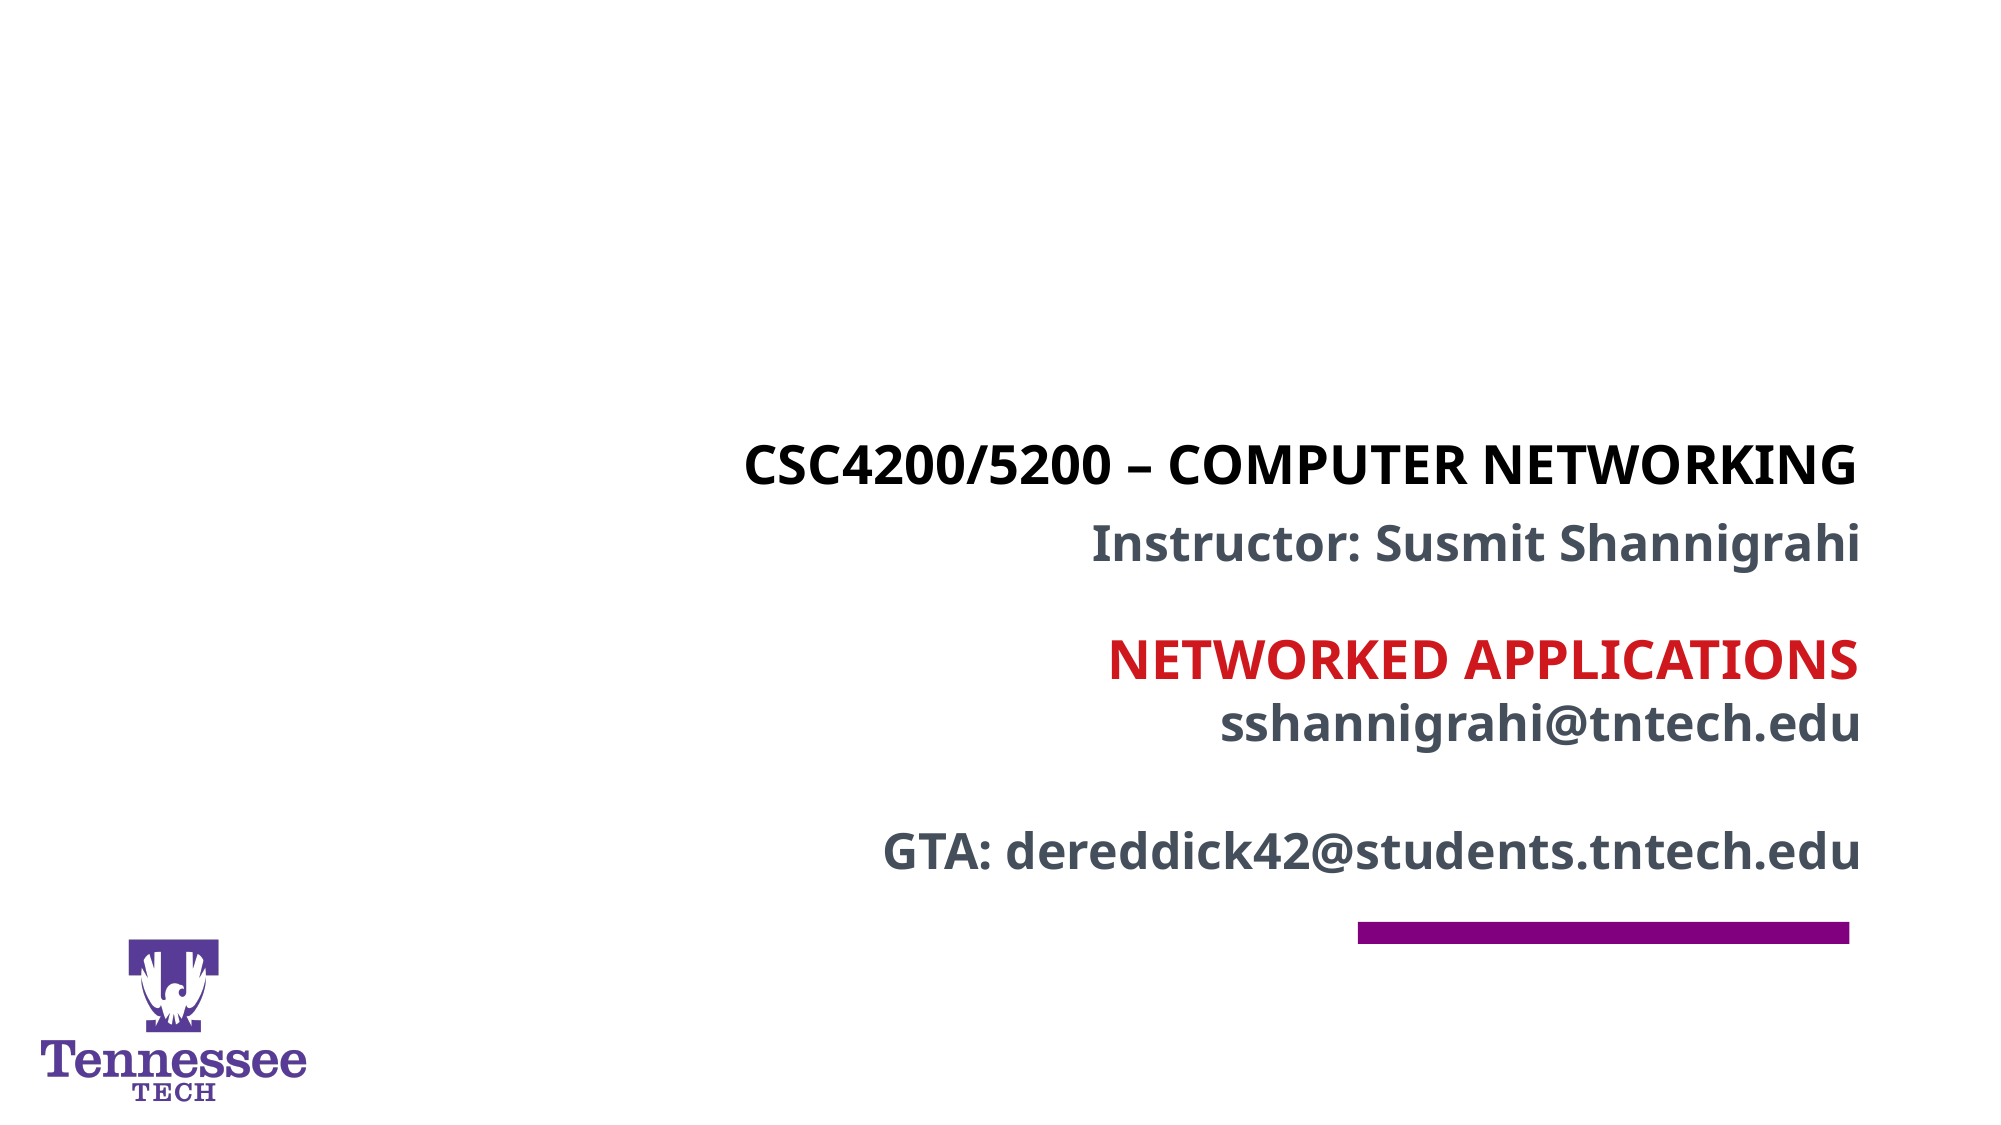

CSC4200/5200 – Computer Networking
Networked applications
Instructor: Susmit Shannigrahi
sshannigrahi@tntech.edu
GTA: dereddick42@students.tntech.edu